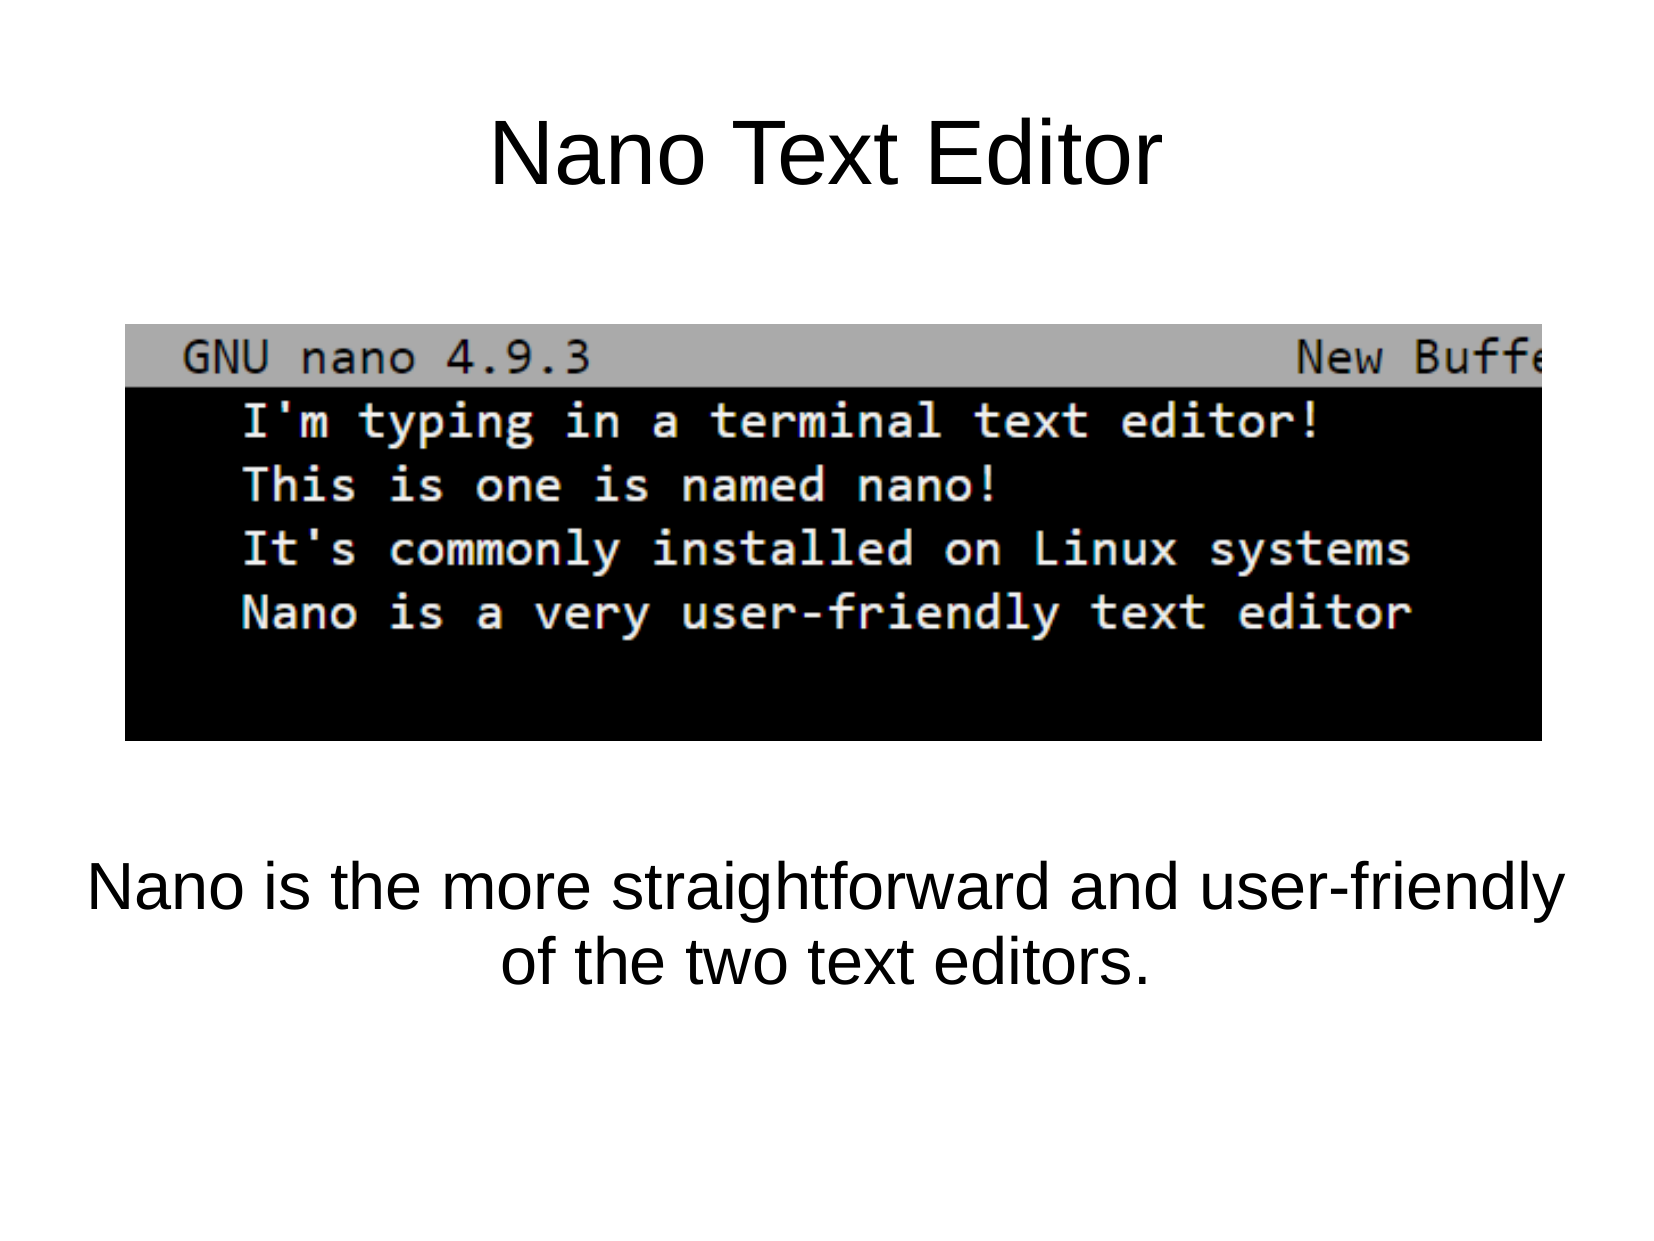

# Nano Text Editor
Nano is the more straightforward and user-friendly of the two text editors.